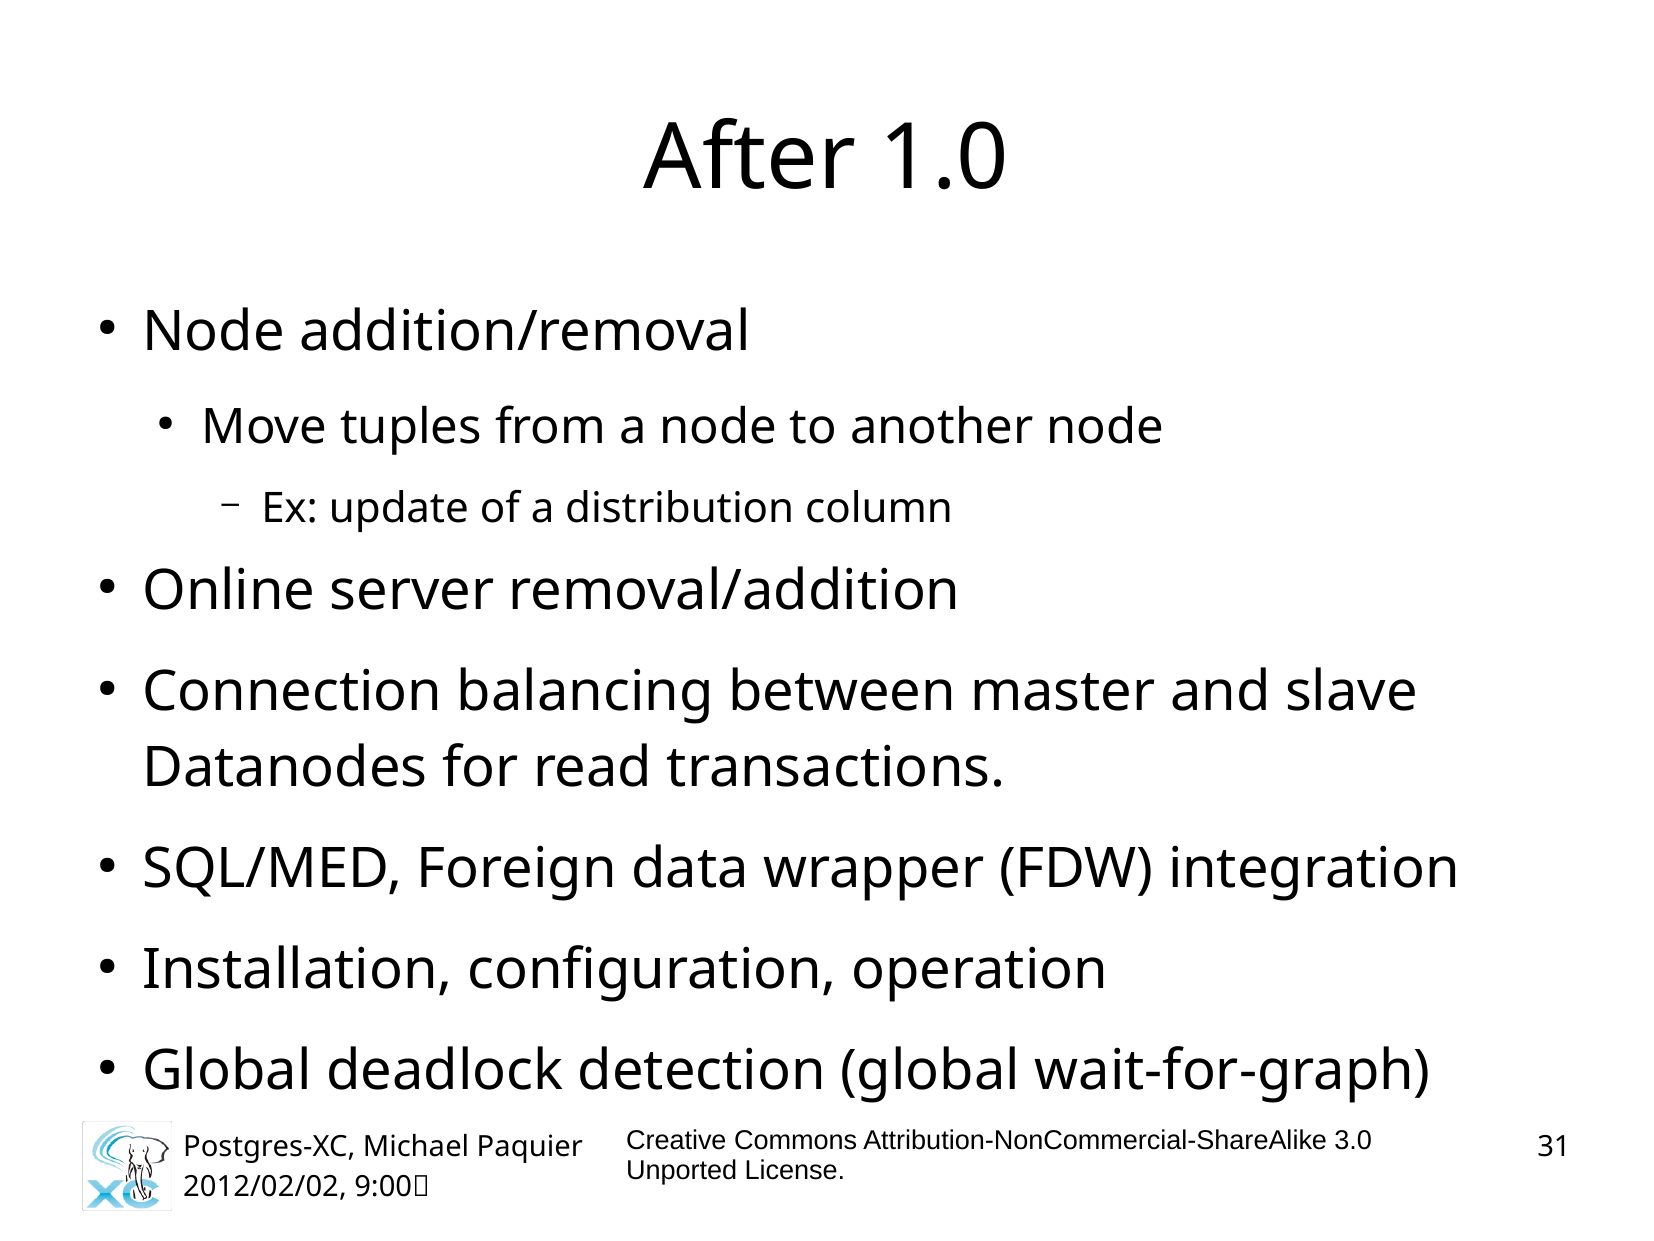

# After 1.0
Node addition/removal
Move tuples from a node to another node
Ex: update of a distribution column
Online server removal/addition
Connection balancing between master and slave Datanodes for read transactions.
SQL/MED, Foreign data wrapper (FDW) integration
Installation, configuration, operation
Global deadlock detection (global wait-for-graph)
31